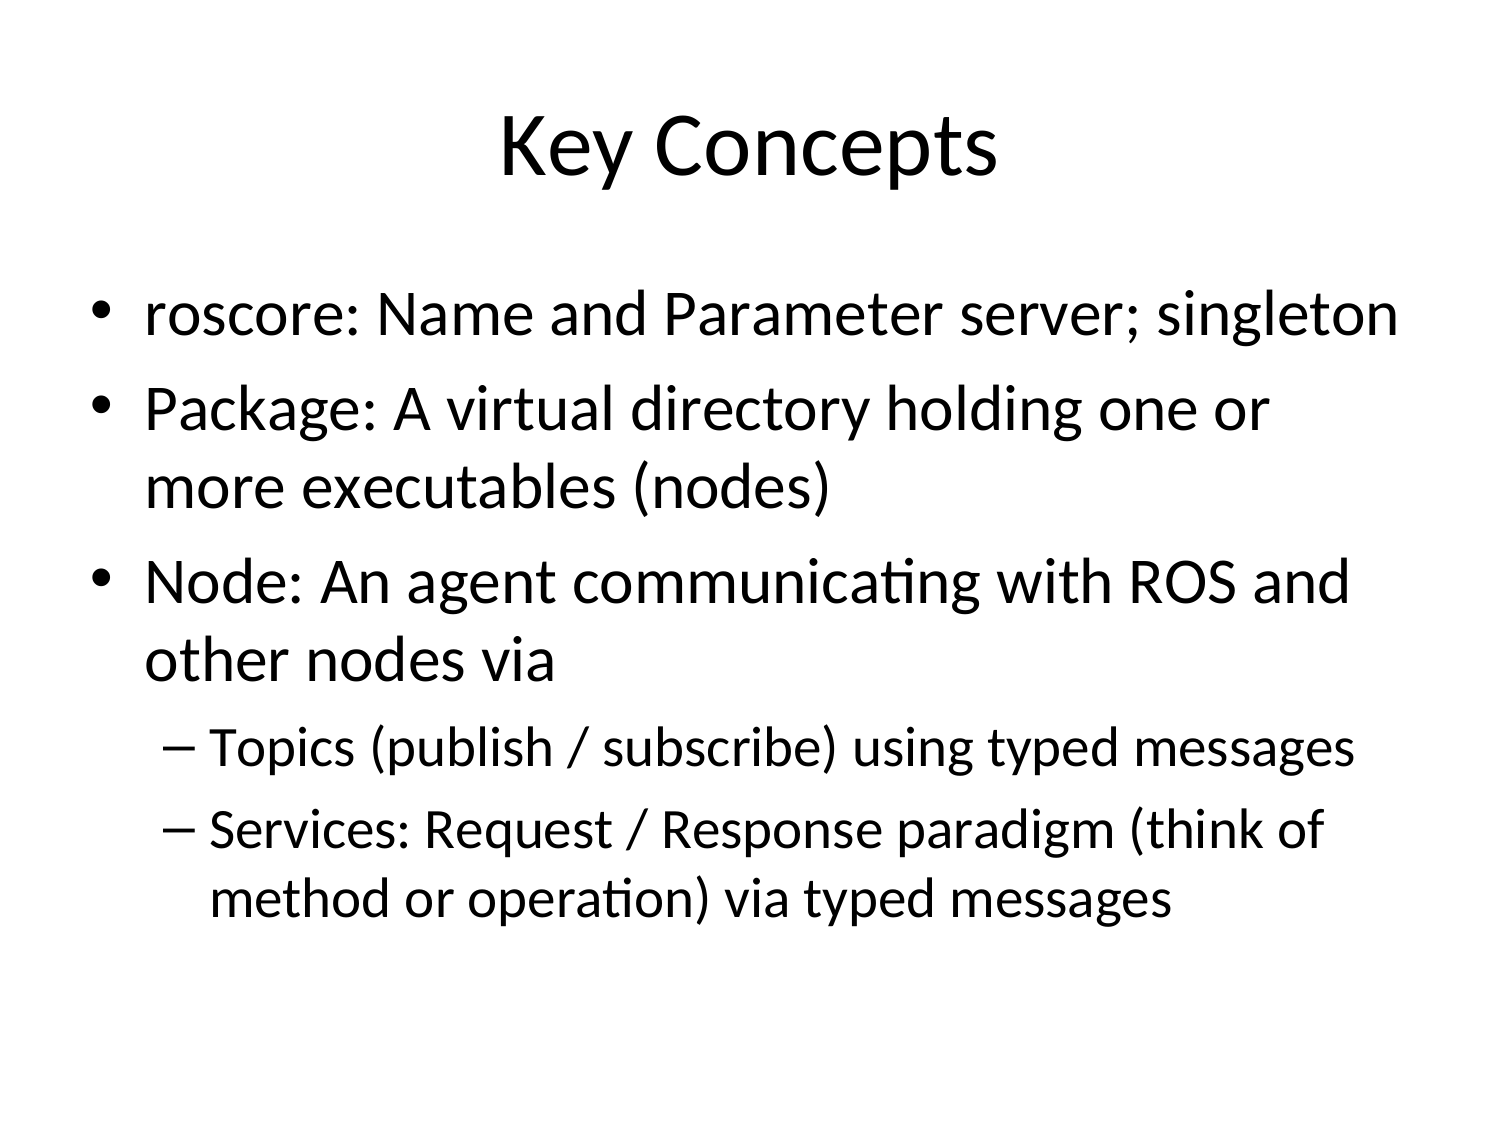

# Key Concepts
roscore: Name and Parameter server; singleton
Package: A virtual directory holding one or more executables (nodes)
Node: An agent communicating with ROS and other nodes via
Topics (publish / subscribe) using typed messages
Services: Request / Response paradigm (think of method or operation) via typed messages